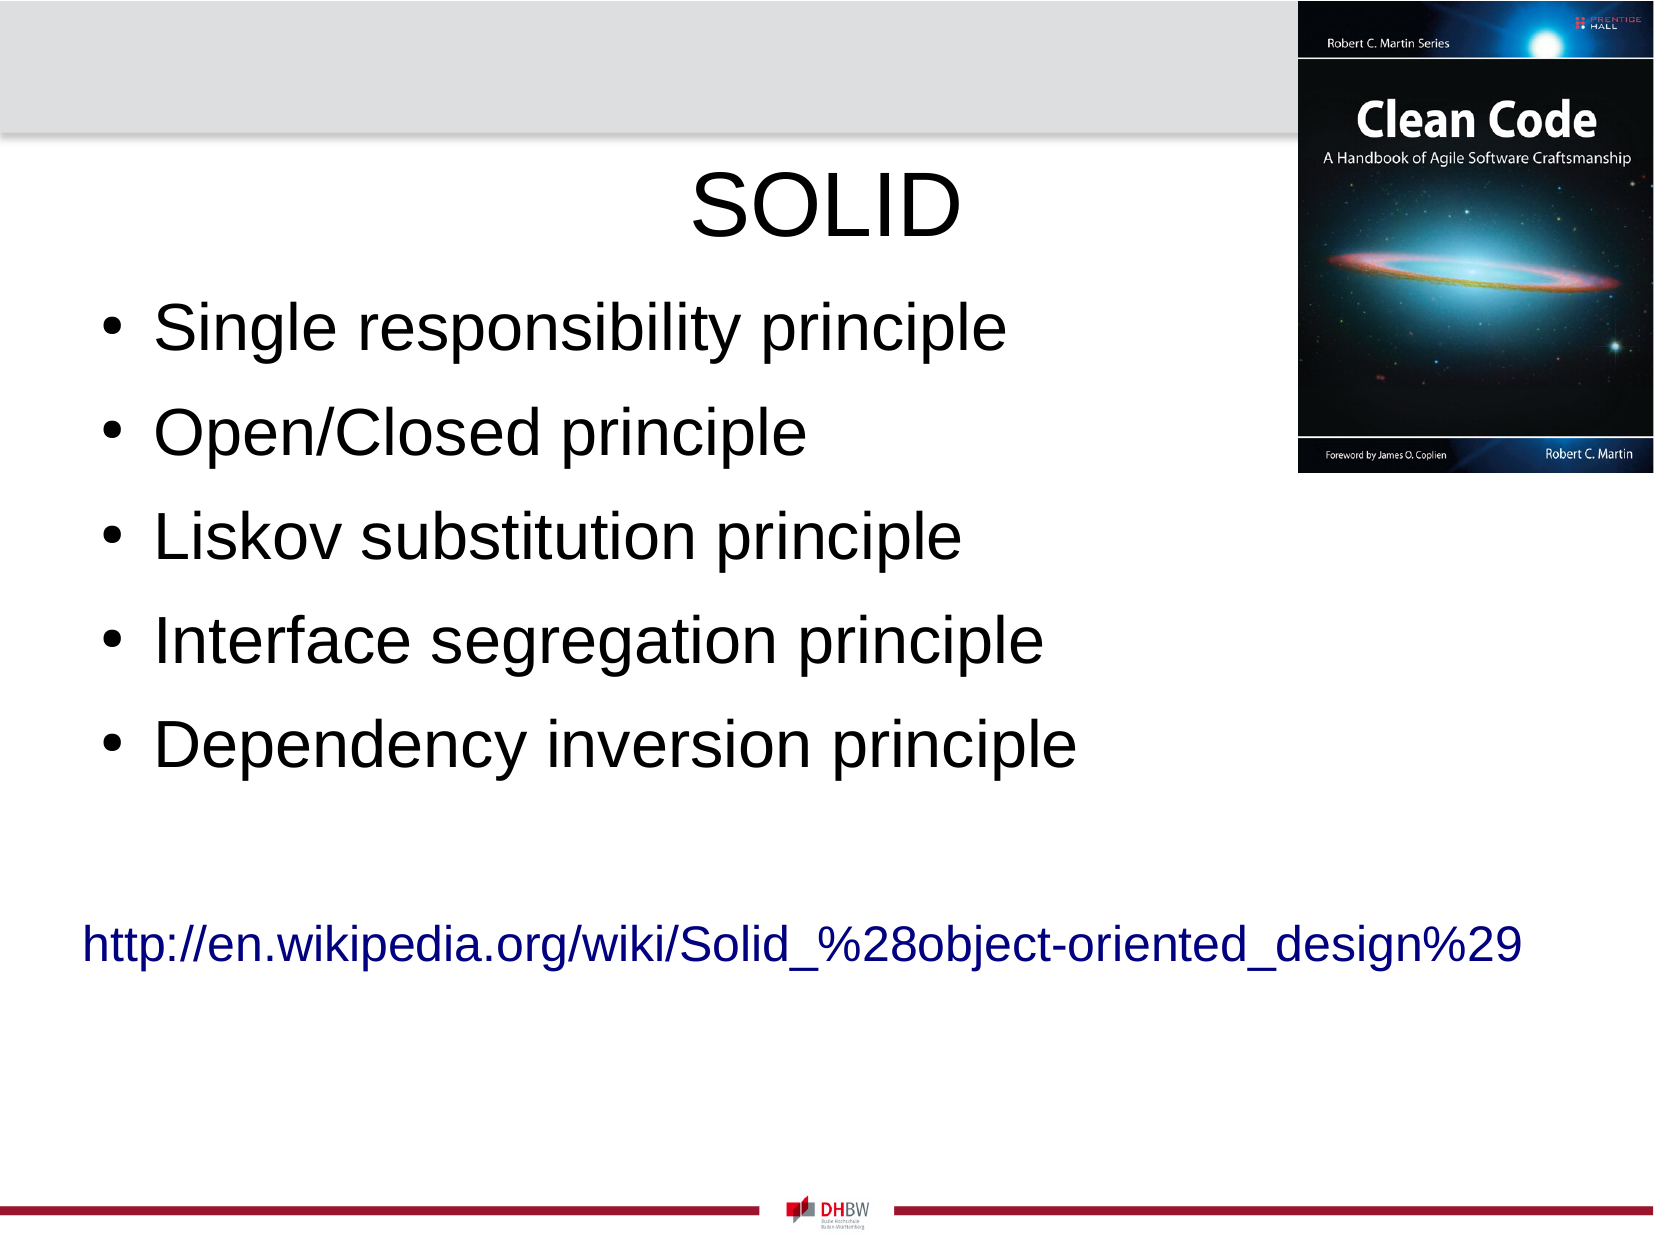

# SOLID
Single responsibility principle
Open/Closed principle
Liskov substitution principle
Interface segregation principle
Dependency inversion principle
http://en.wikipedia.org/wiki/Solid_%28object-oriented_design%29